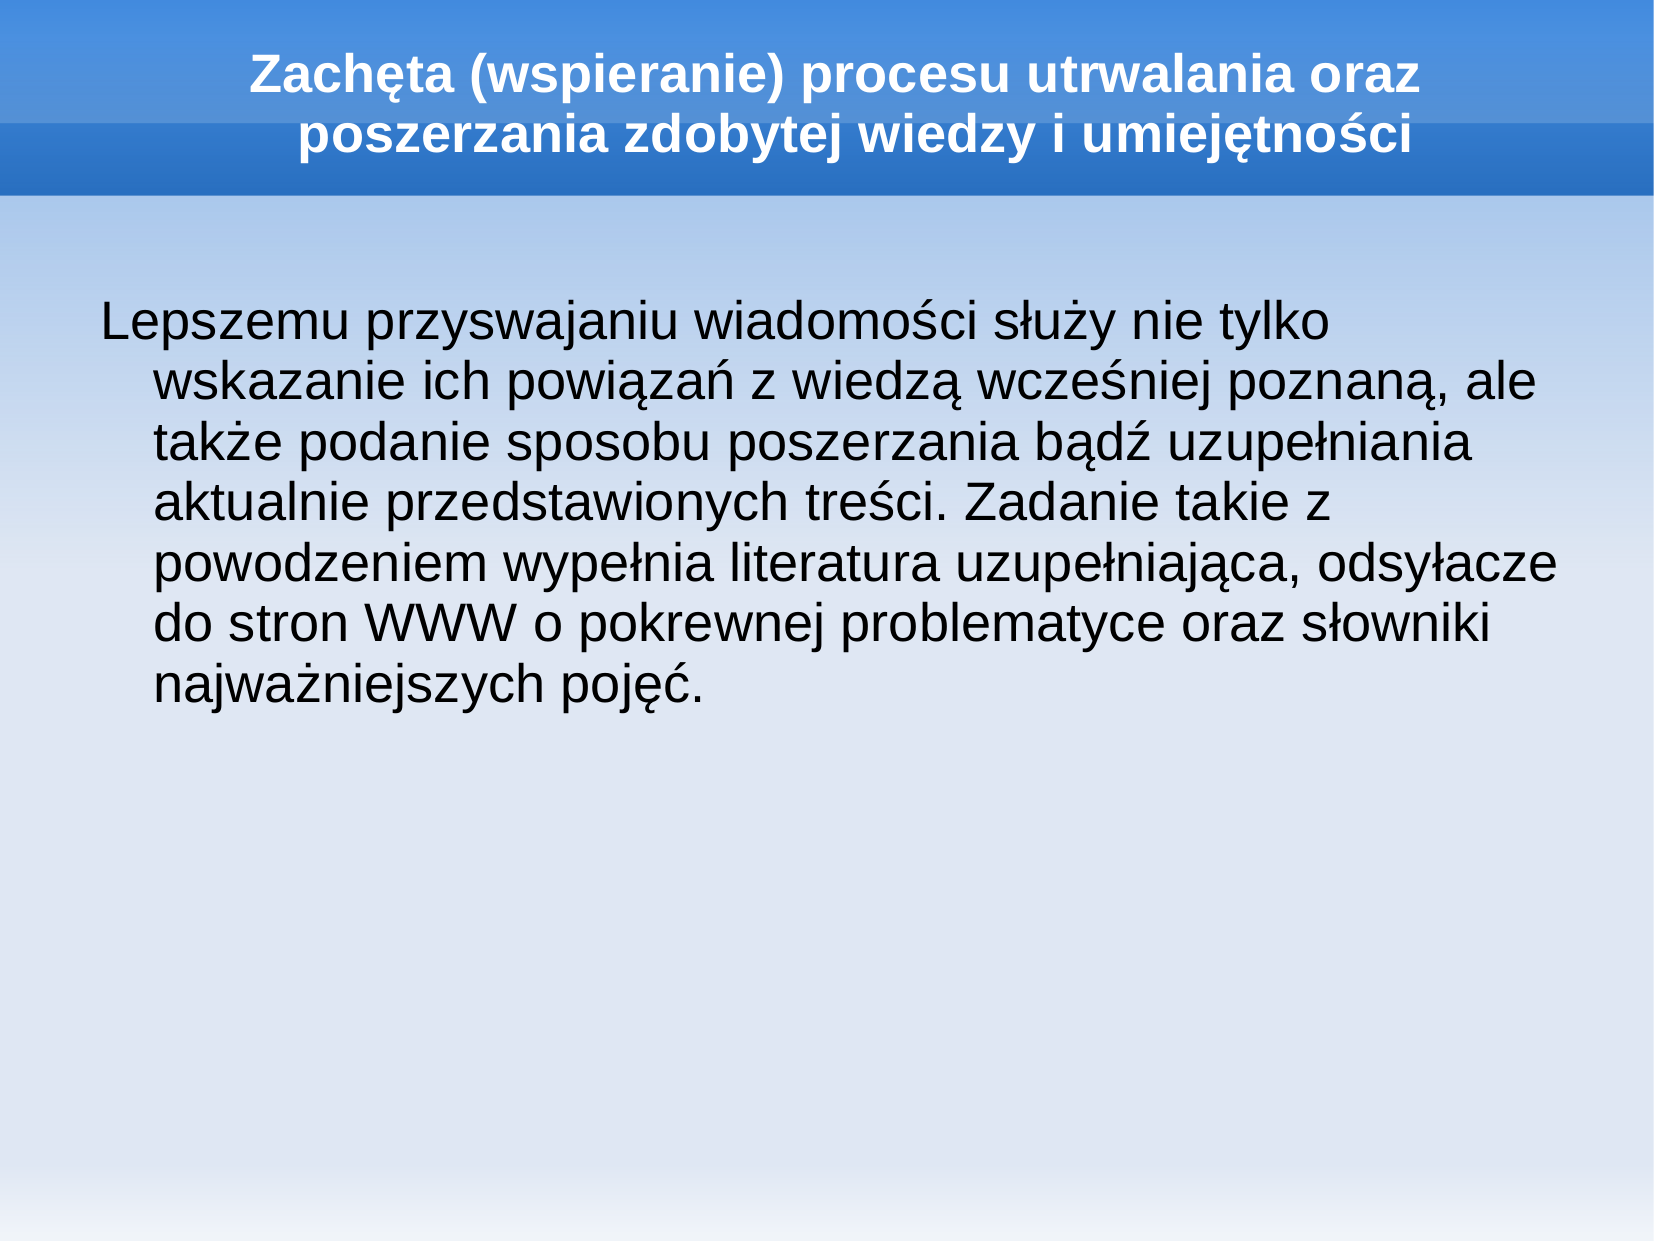

# Zachęta (wspieranie) procesu utrwalania oraz poszerzania zdobytej wiedzy i umiejętności
Lepszemu przyswajaniu wiadomości służy nie tylko wskazanie ich powiązań z wiedzą wcześniej poznaną, ale także podanie sposobu poszerzania bądź uzupełniania aktualnie przedstawionych treści. Zadanie takie z powodzeniem wypełnia literatura uzupełniająca, odsyłacze do stron WWW o pokrewnej problematyce oraz słowniki najważniejszych pojęć.